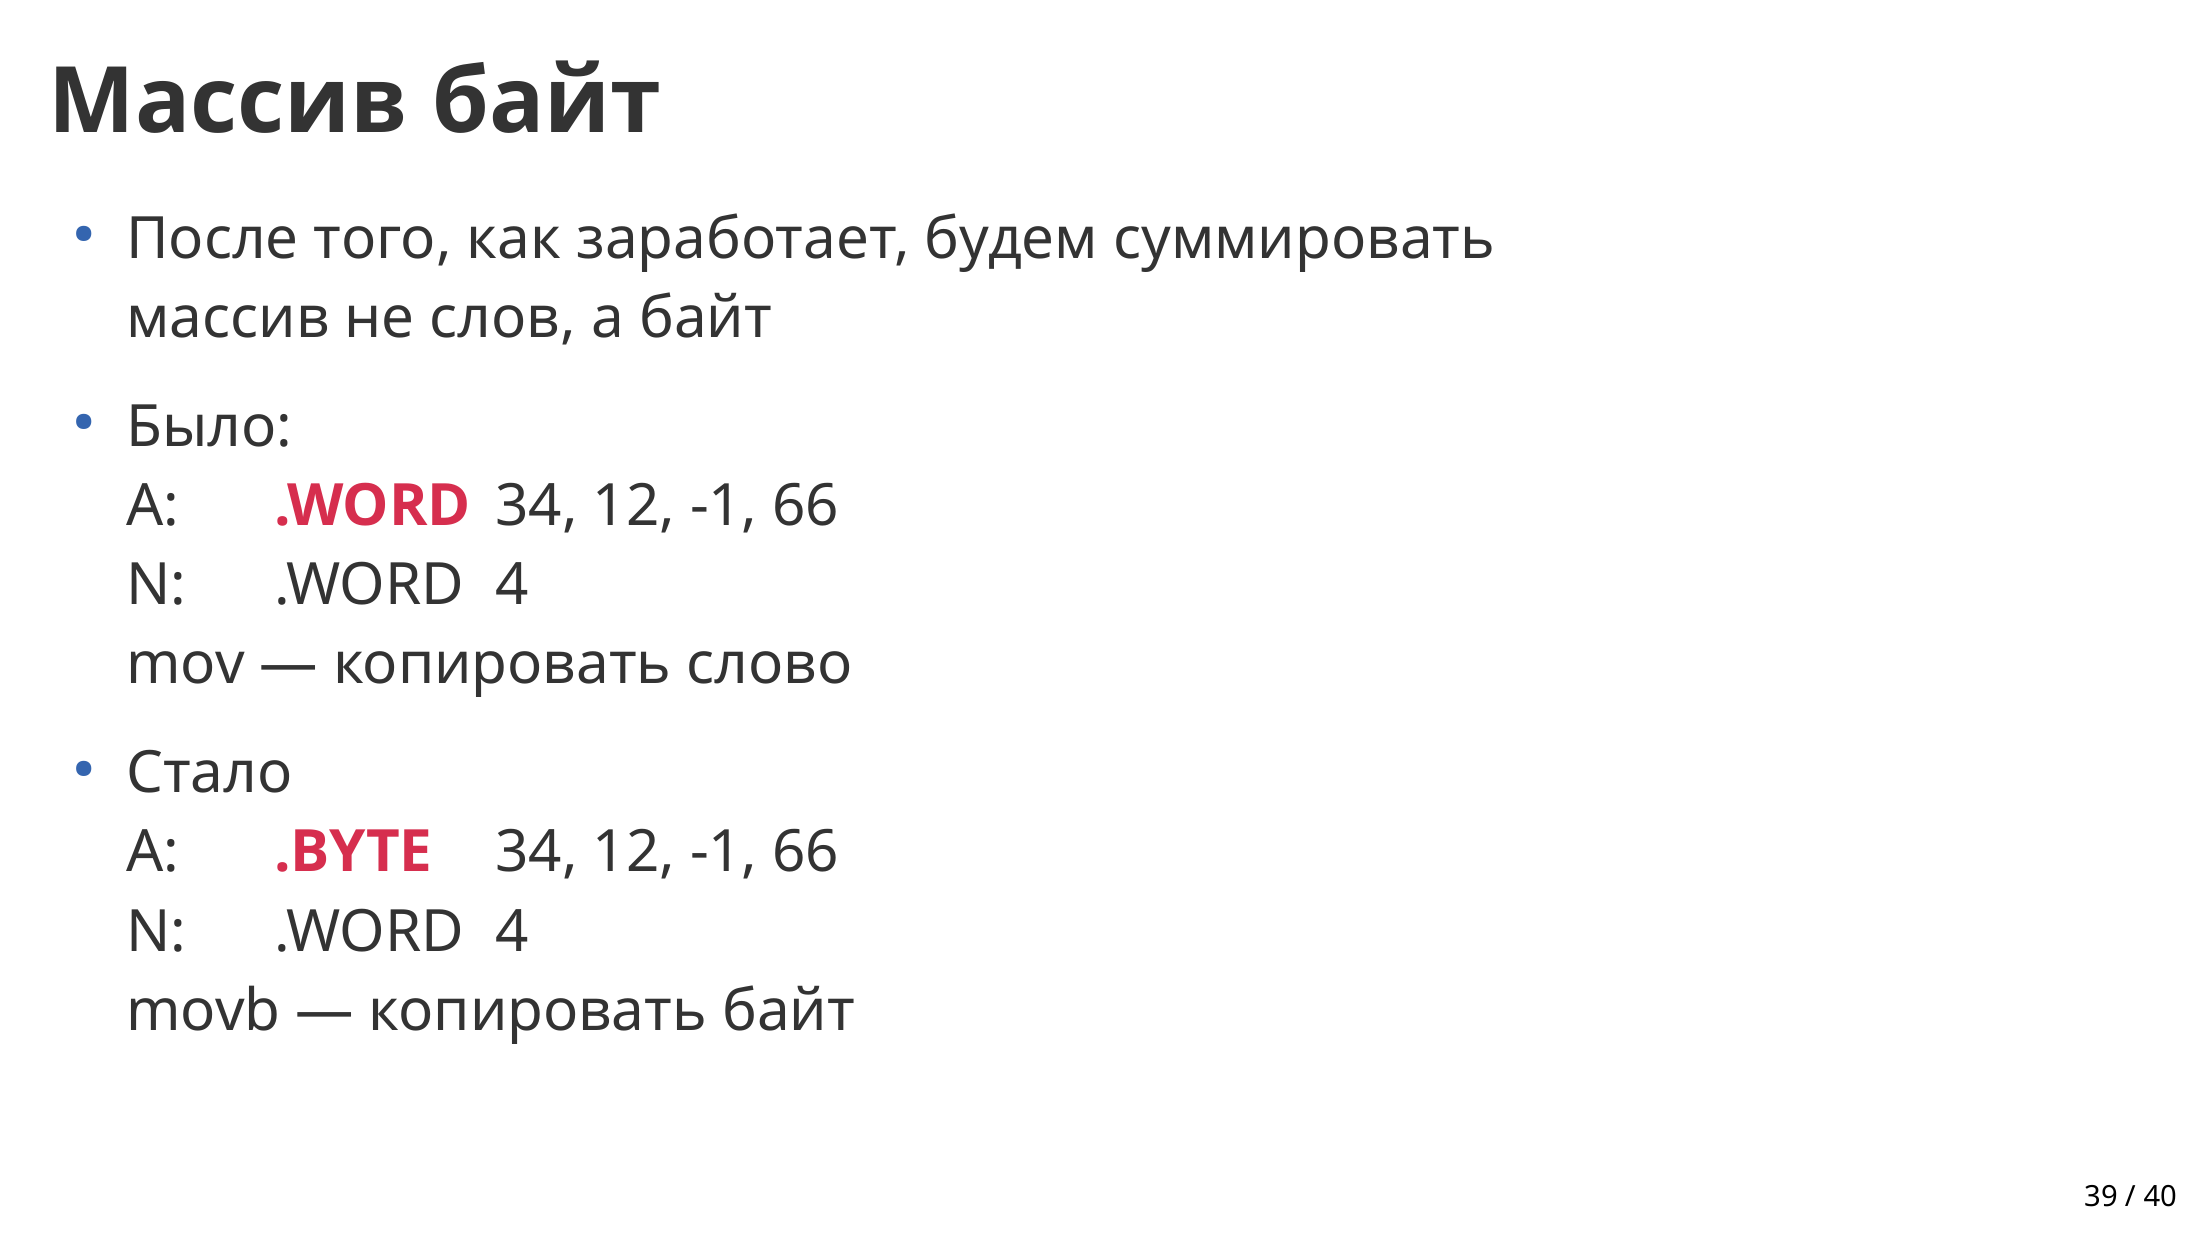

# Массив байт
После того, как заработает, будем суммировать массив не слов, а байт
Было:
A:		.WORD 	34, 12, -1, 66
N:		.WORD	4
mov — копировать слово
Стало
A:		.BYTE 	34, 12, -1, 66
N:		.WORD	4
movb — копировать байт
39